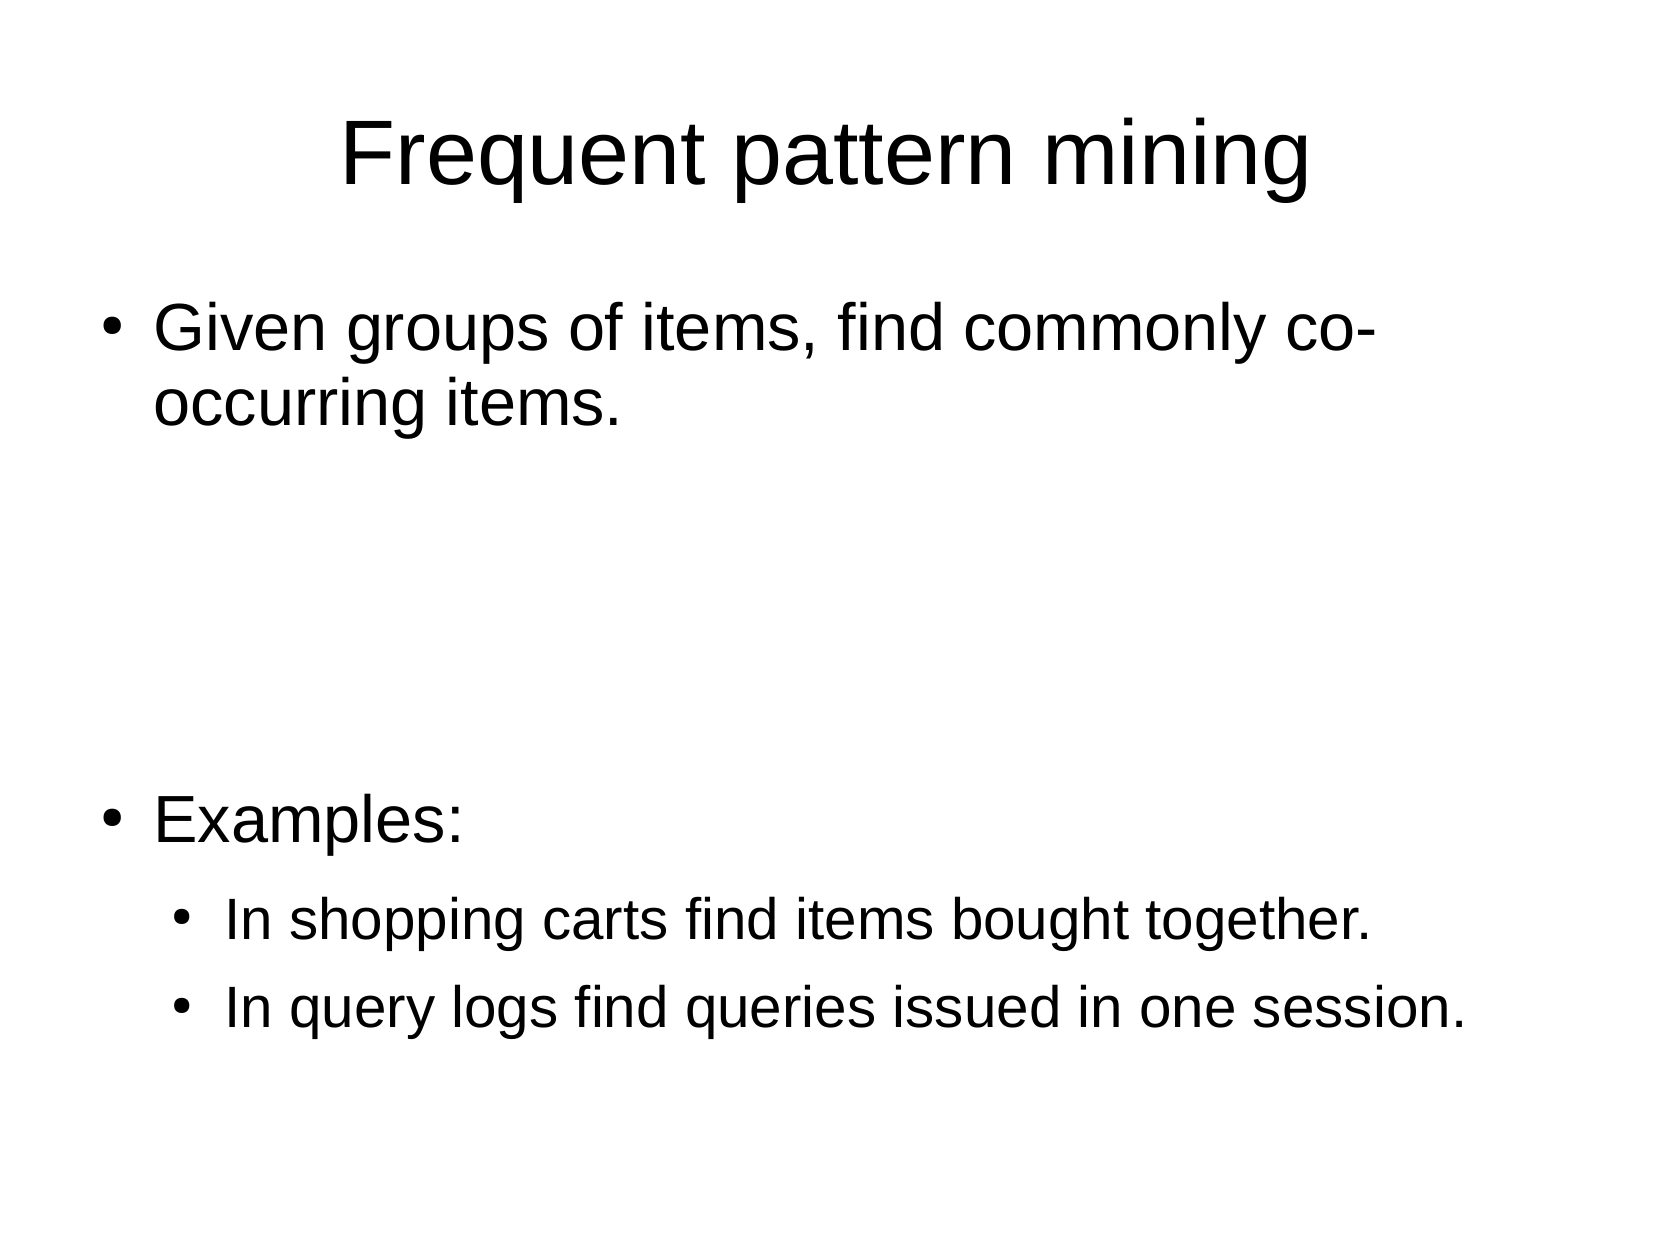

# Frequent pattern mining
Given groups of items, find commonly co-occurring items.
Examples:
In shopping carts find items bought together.
In query logs find queries issued in one session.